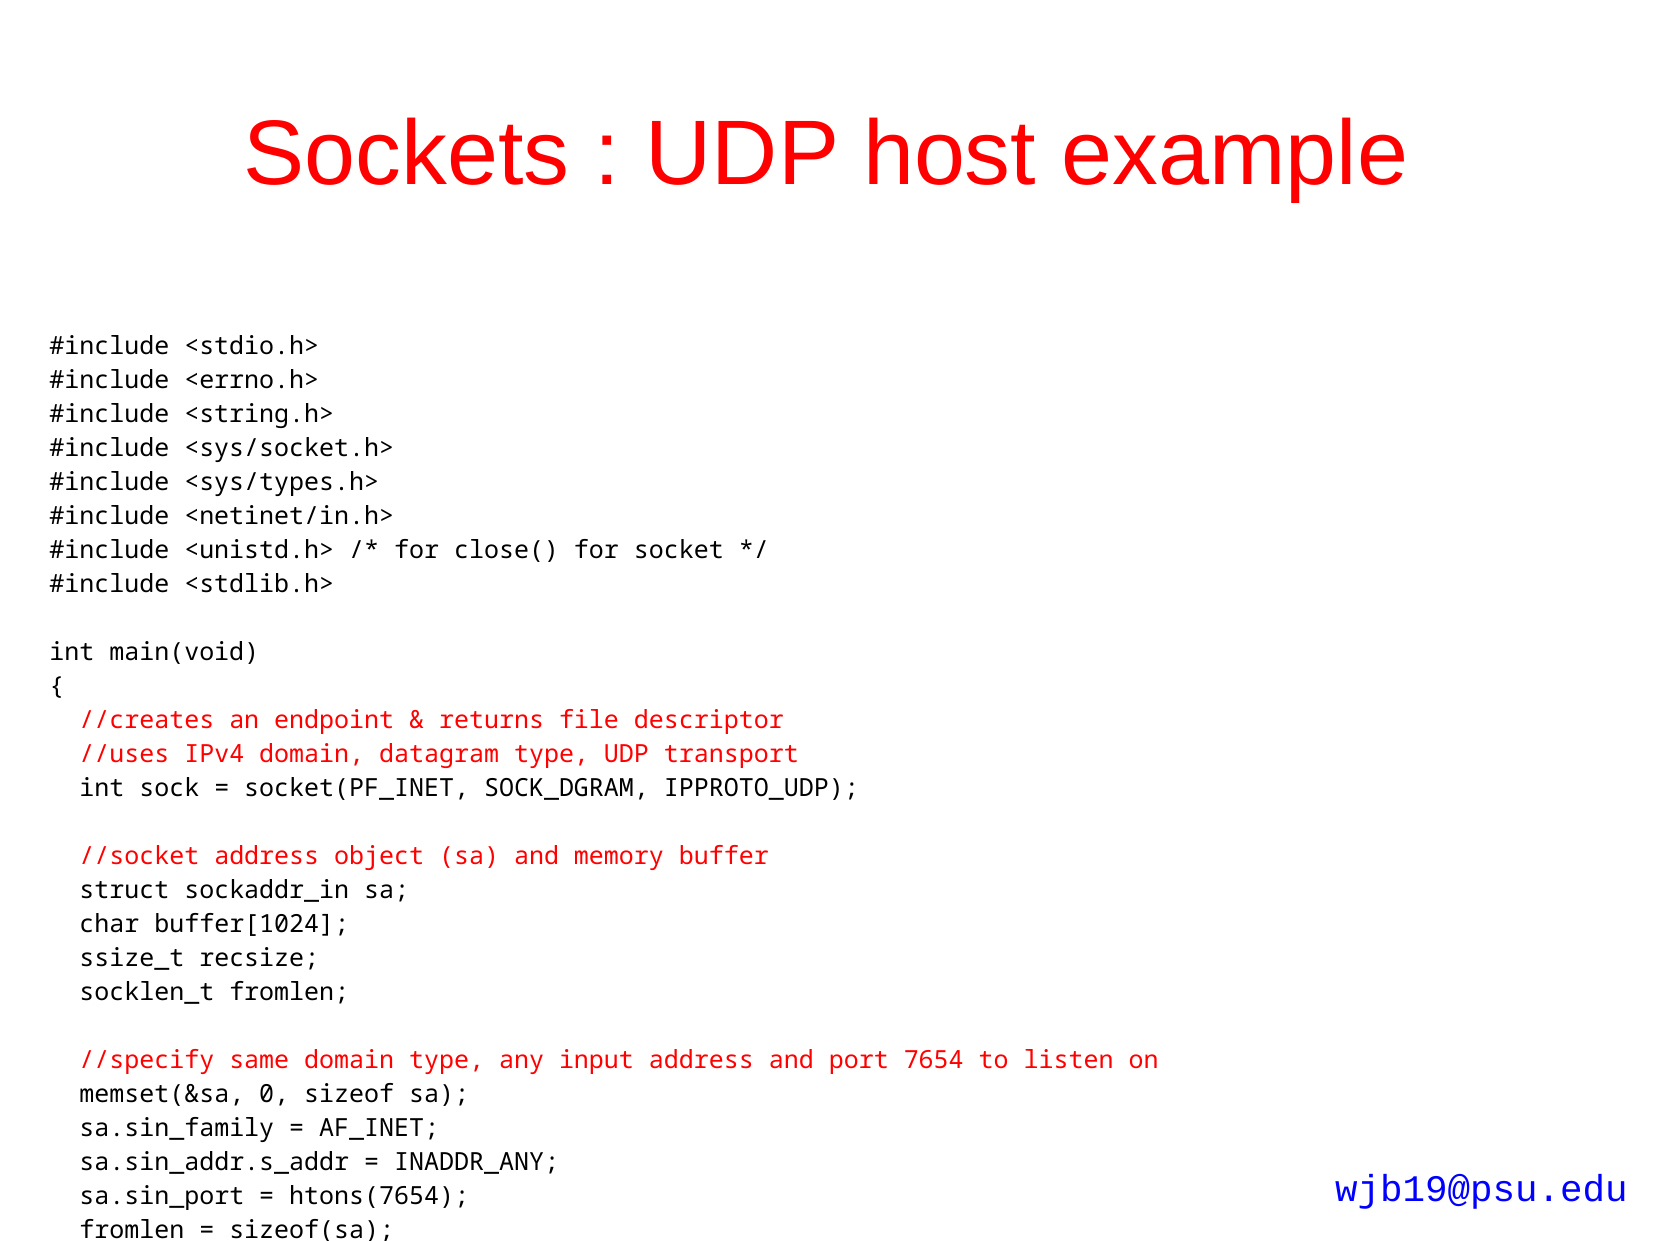

# Sockets : UDP host example
#include <stdio.h>
#include <errno.h>
#include <string.h>
#include <sys/socket.h>
#include <sys/types.h>
#include <netinet/in.h>
#include <unistd.h> /* for close() for socket */
#include <stdlib.h>
int main(void)
{
 //creates an endpoint & returns file descriptor
 //uses IPv4 domain, datagram type, UDP transport
 int sock = socket(PF_INET, SOCK_DGRAM, IPPROTO_UDP);
 //socket address object (sa) and memory buffer
 struct sockaddr_in sa;
 char buffer[1024];
 ssize_t recsize;
 socklen_t fromlen;
 //specify same domain type, any input address and port 7654 to listen on
 memset(&sa, 0, sizeof sa);
 sa.sin_family = AF_INET;
 sa.sin_addr.s_addr = INADDR_ANY;
 sa.sin_port = htons(7654);
 fromlen = sizeof(sa);
wjb19@psu.edu